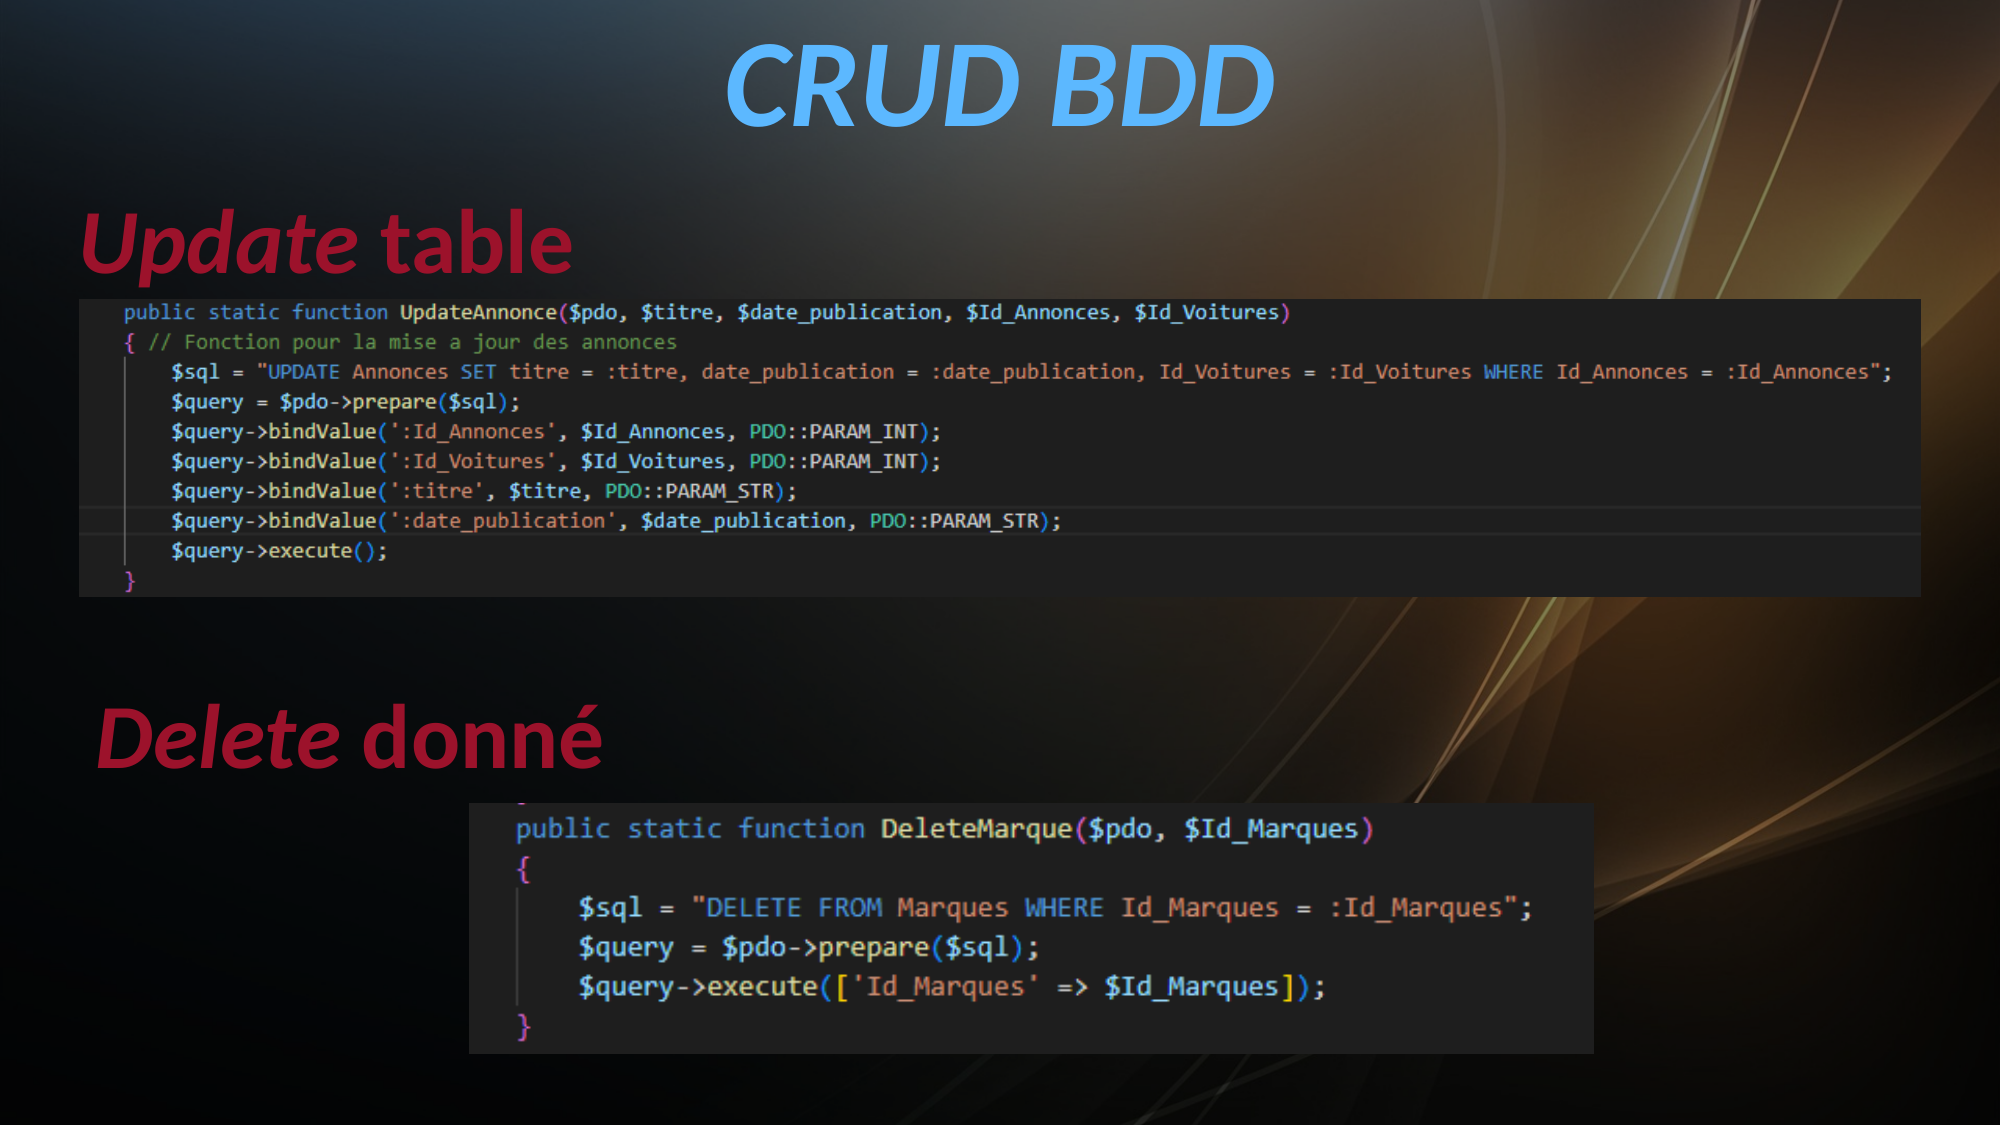

CRUD BDD
#
Update table
Delete donné